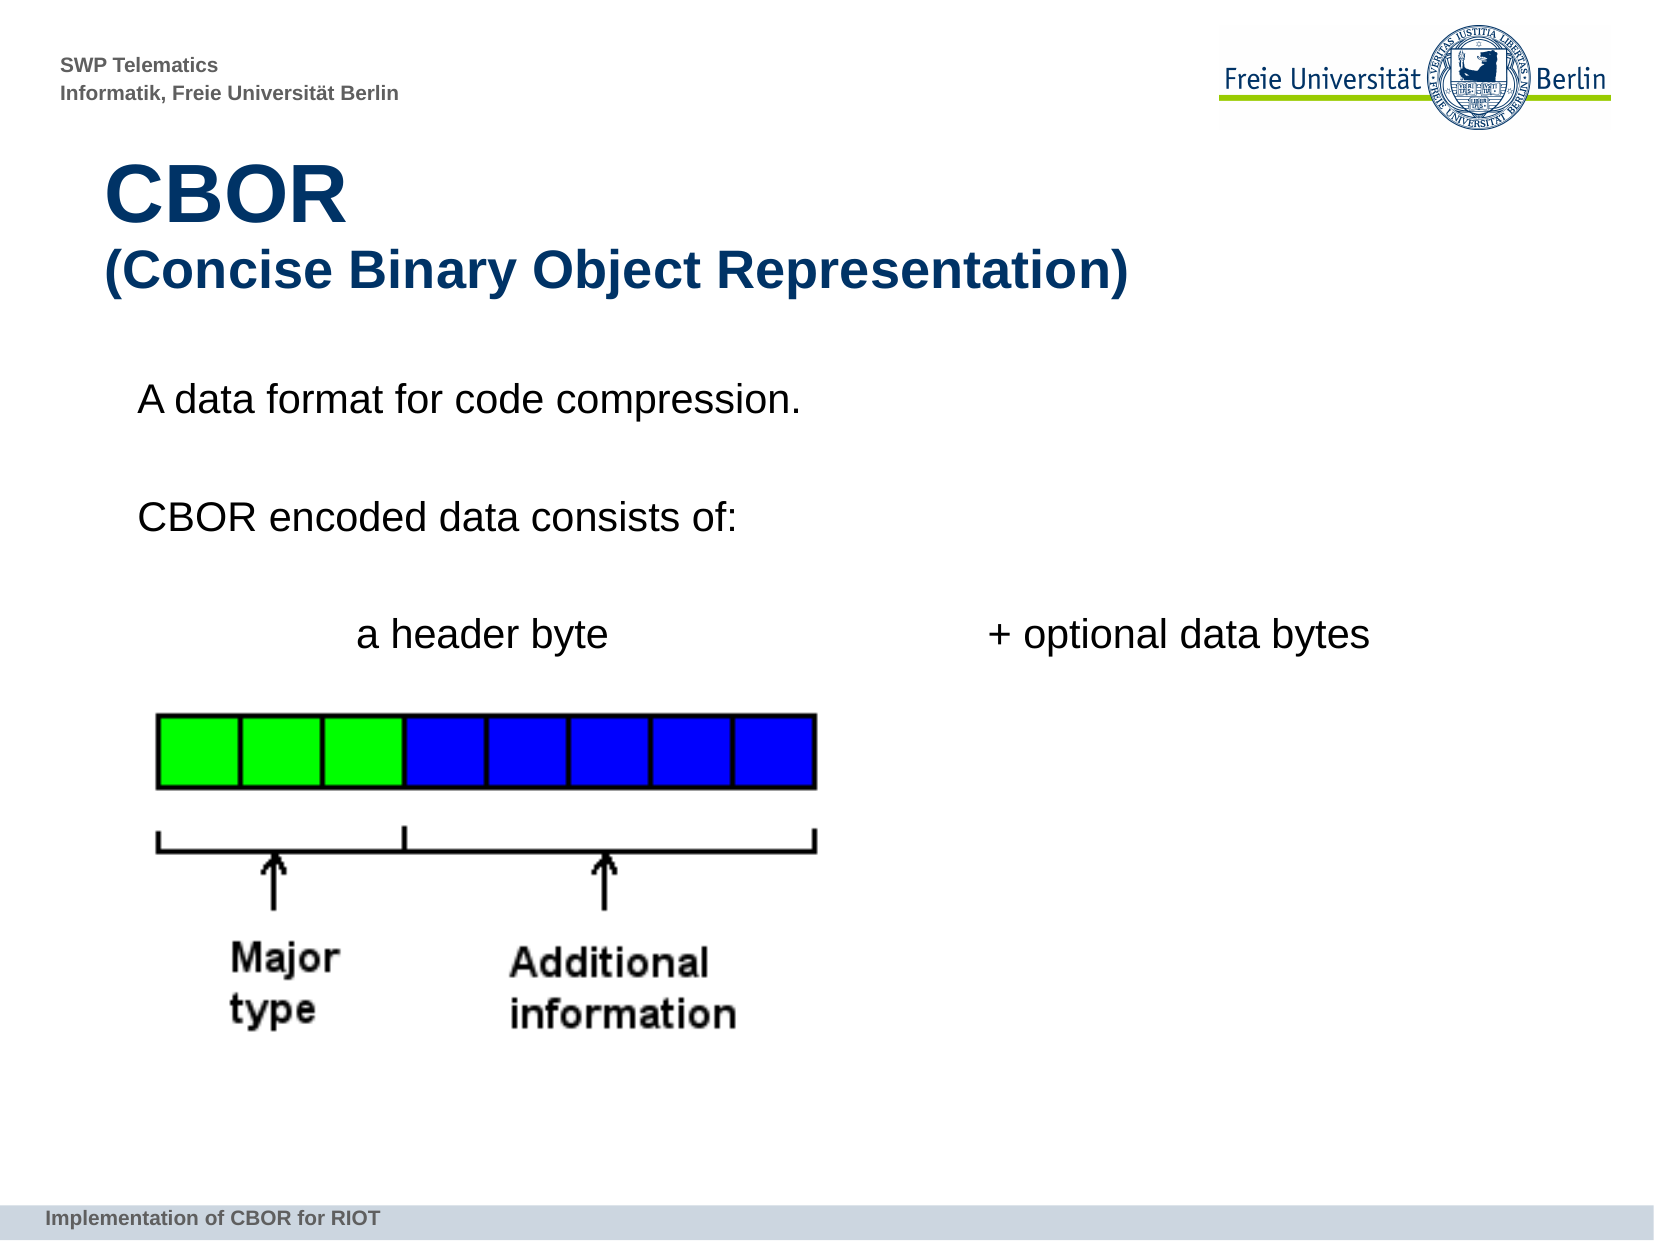

# CBOR (Concise Binary Object Representation)
 A data format for code compression.
 CBOR encoded data consists of:
 a header byte + optional data bytes